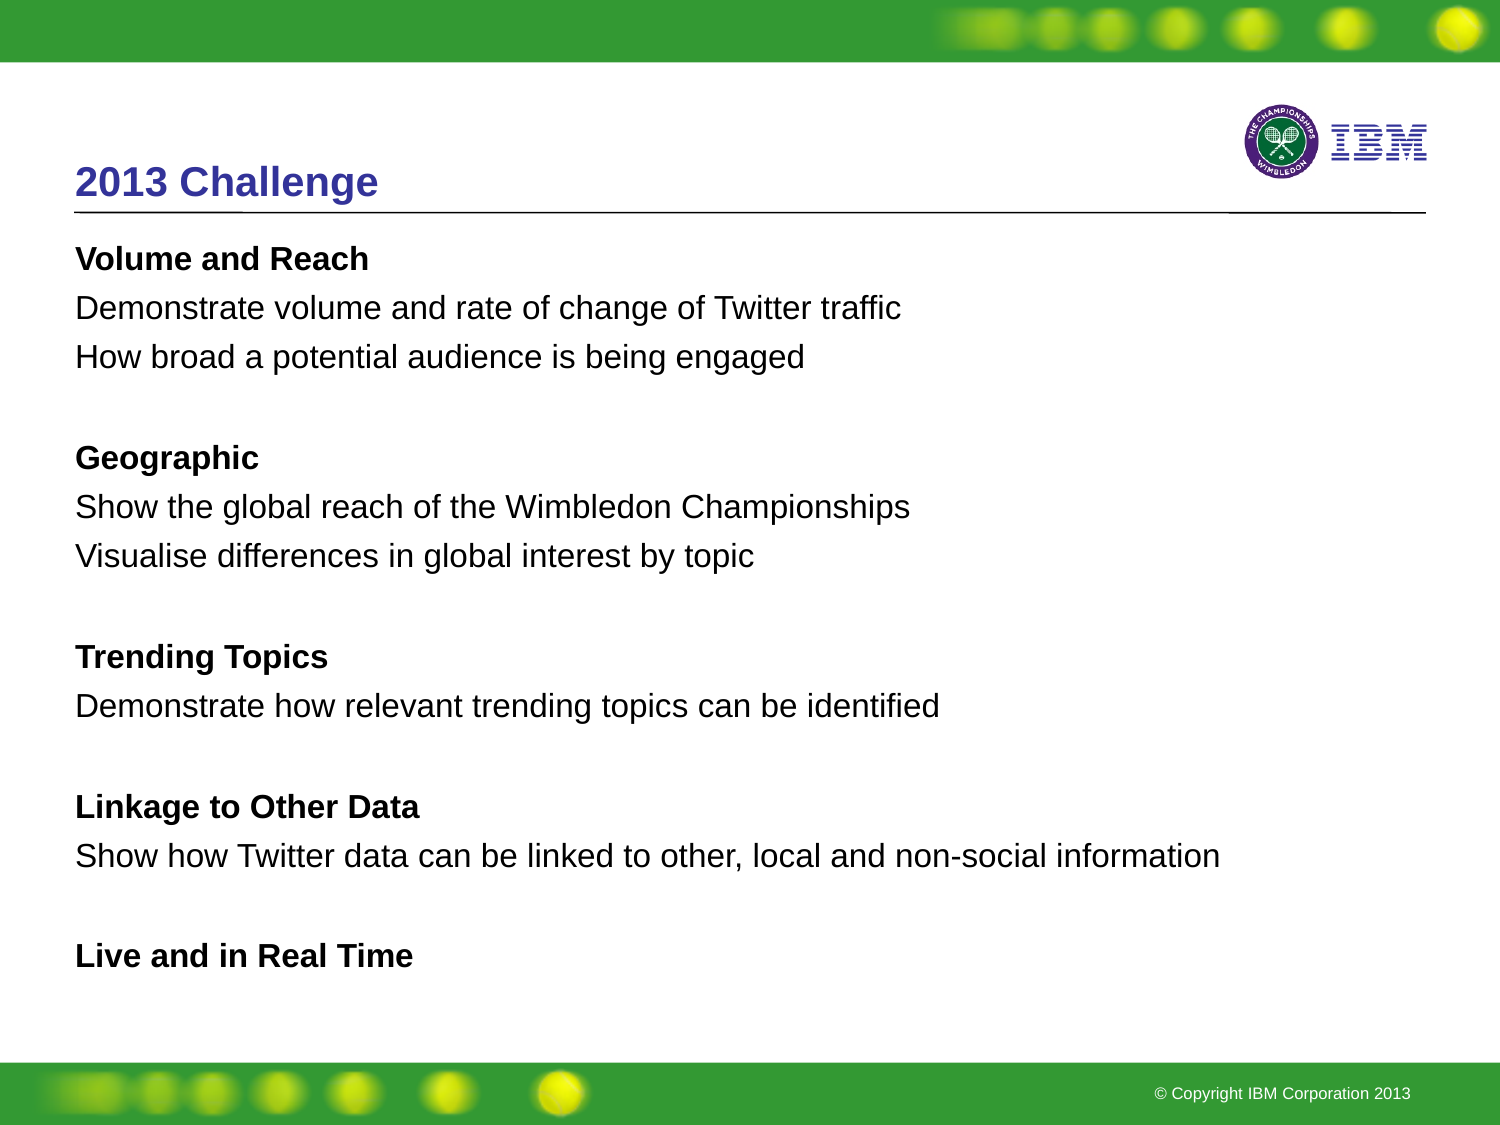

# 2013 Challenge
Volume and Reach
Demonstrate volume and rate of change of Twitter traffic
How broad a potential audience is being engaged
Geographic
Show the global reach of the Wimbledon Championships
Visualise differences in global interest by topic
Trending Topics
Demonstrate how relevant trending topics can be identified
Linkage to Other Data
Show how Twitter data can be linked to other, local and non-social information
Live and in Real Time